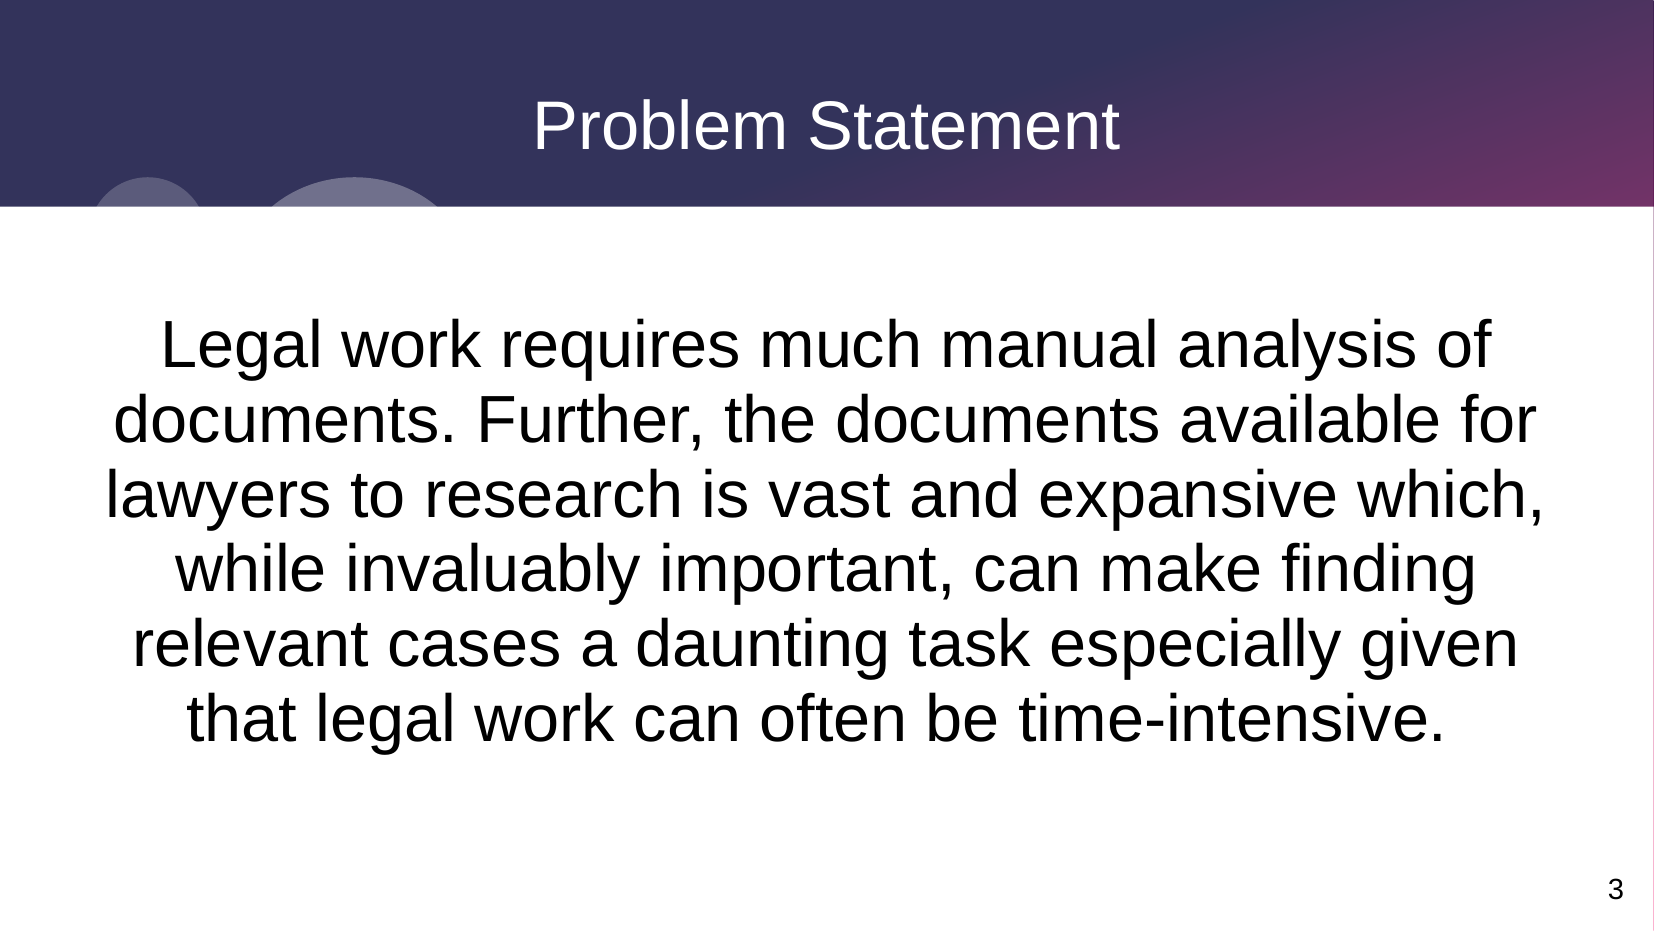

# Problem Statement
Legal work requires much manual analysis of documents. Further, the documents available for lawyers to research is vast and expansive which, while invaluably important, can make finding relevant cases a daunting task especially given that legal work can often be time-intensive.